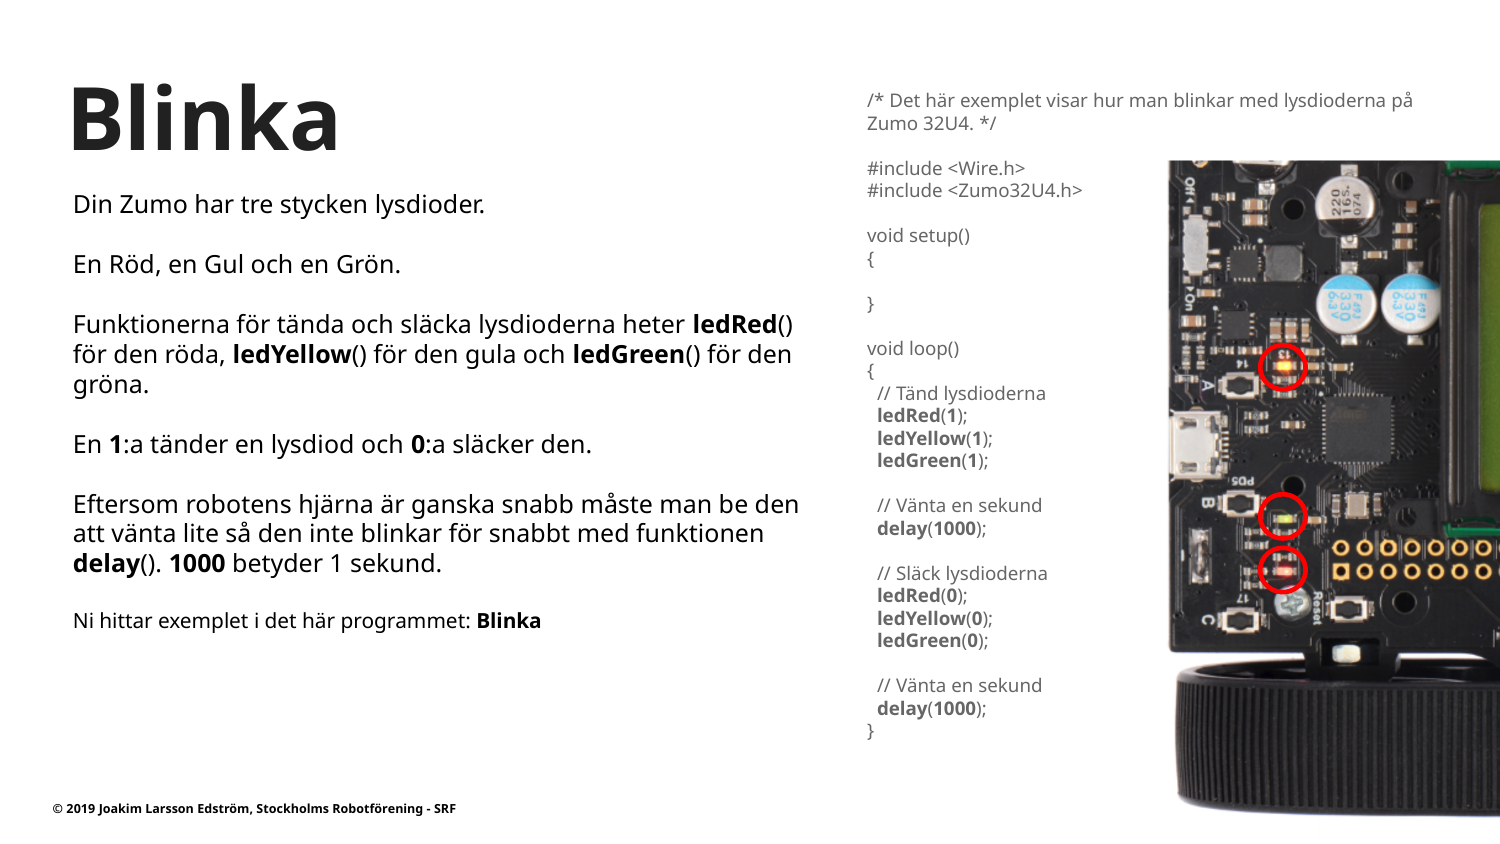

# Blinka
/* Det här exemplet visar hur man blinkar med lysdioderna på Zumo 32U4. */
#include <Wire.h>
#include <Zumo32U4.h>
void setup()
{
}
void loop()
{
 // Tänd lysdioderna
 ledRed(1);
 ledYellow(1);
 ledGreen(1);
 // Vänta en sekund
 delay(1000);
 // Släck lysdioderna
 ledRed(0);
 ledYellow(0);
 ledGreen(0);
 // Vänta en sekund
 delay(1000);
}
Din Zumo har tre stycken lysdioder.
En Röd, en Gul och en Grön.
Funktionerna för tända och släcka lysdioderna heter ledRed() för den röda, ledYellow() för den gula och ledGreen() för den gröna.
En 1:a tänder en lysdiod och 0:a släcker den.
Eftersom robotens hjärna är ganska snabb måste man be den att vänta lite så den inte blinkar för snabbt med funktionen delay(). 1000 betyder 1 sekund.
Ni hittar exemplet i det här programmet: Blinka
© 2019 Joakim Larsson Edström, Stockholms Robotförening - SRF